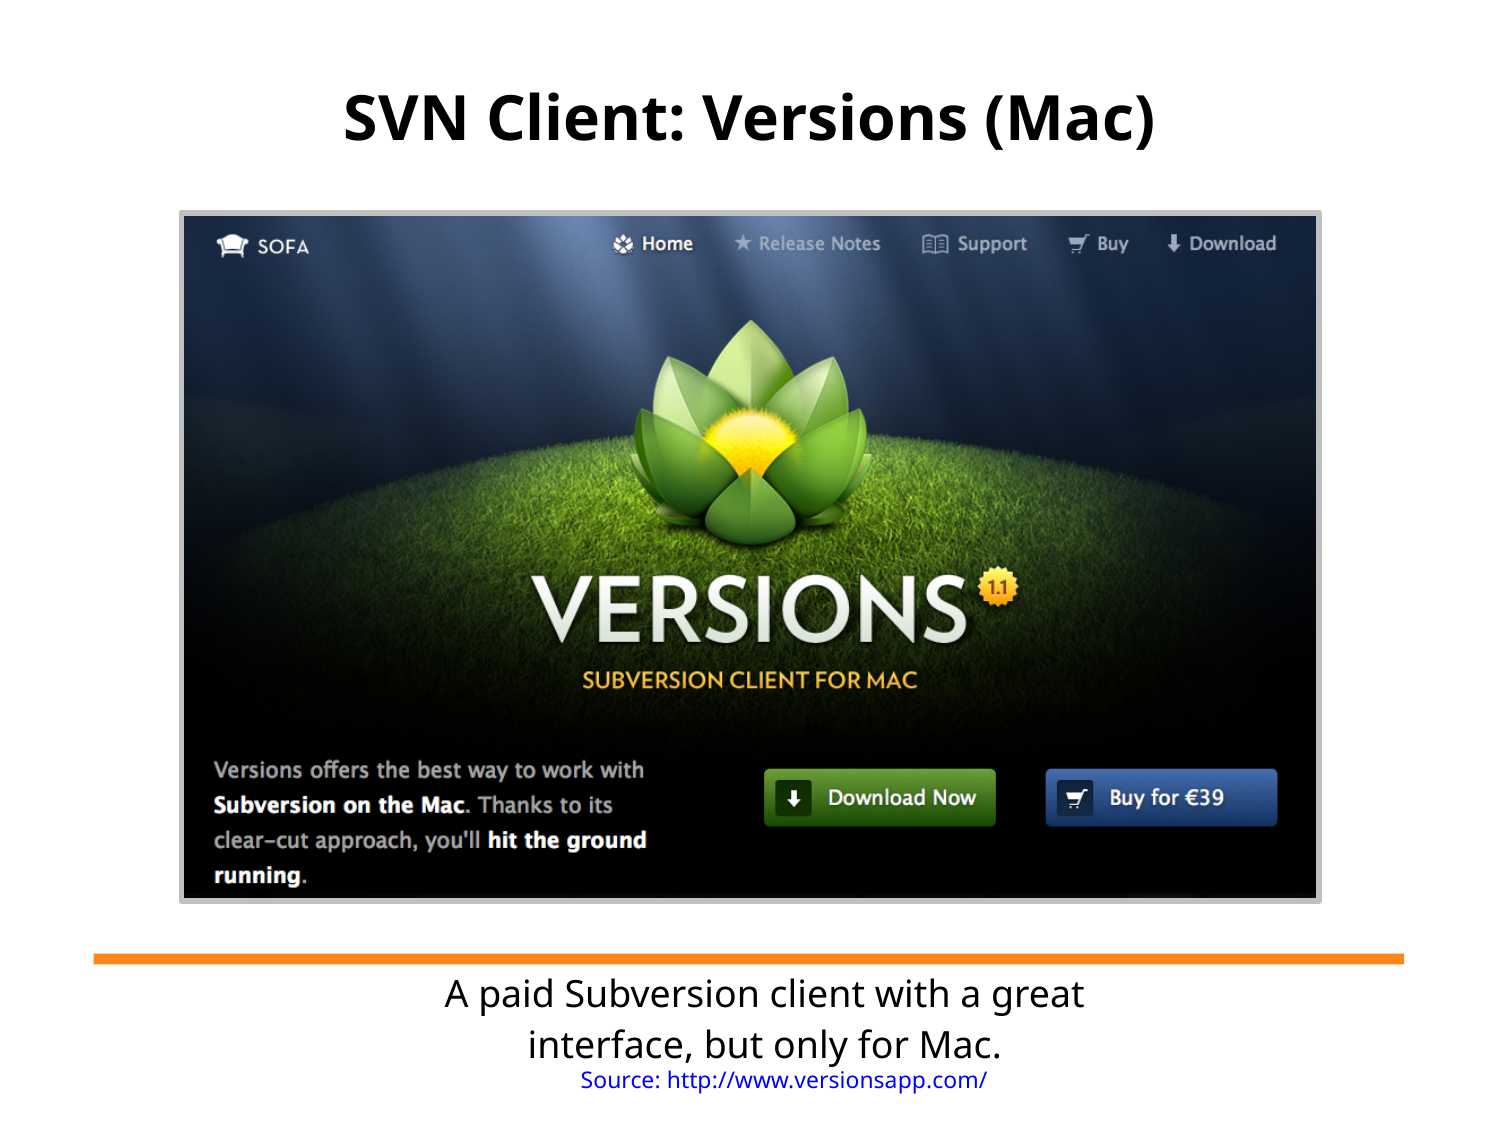

# SVN Client: Versions (Mac)
A paid Subversion client with a great interface, but only for Mac.
Source: http://www.versionsapp.com/